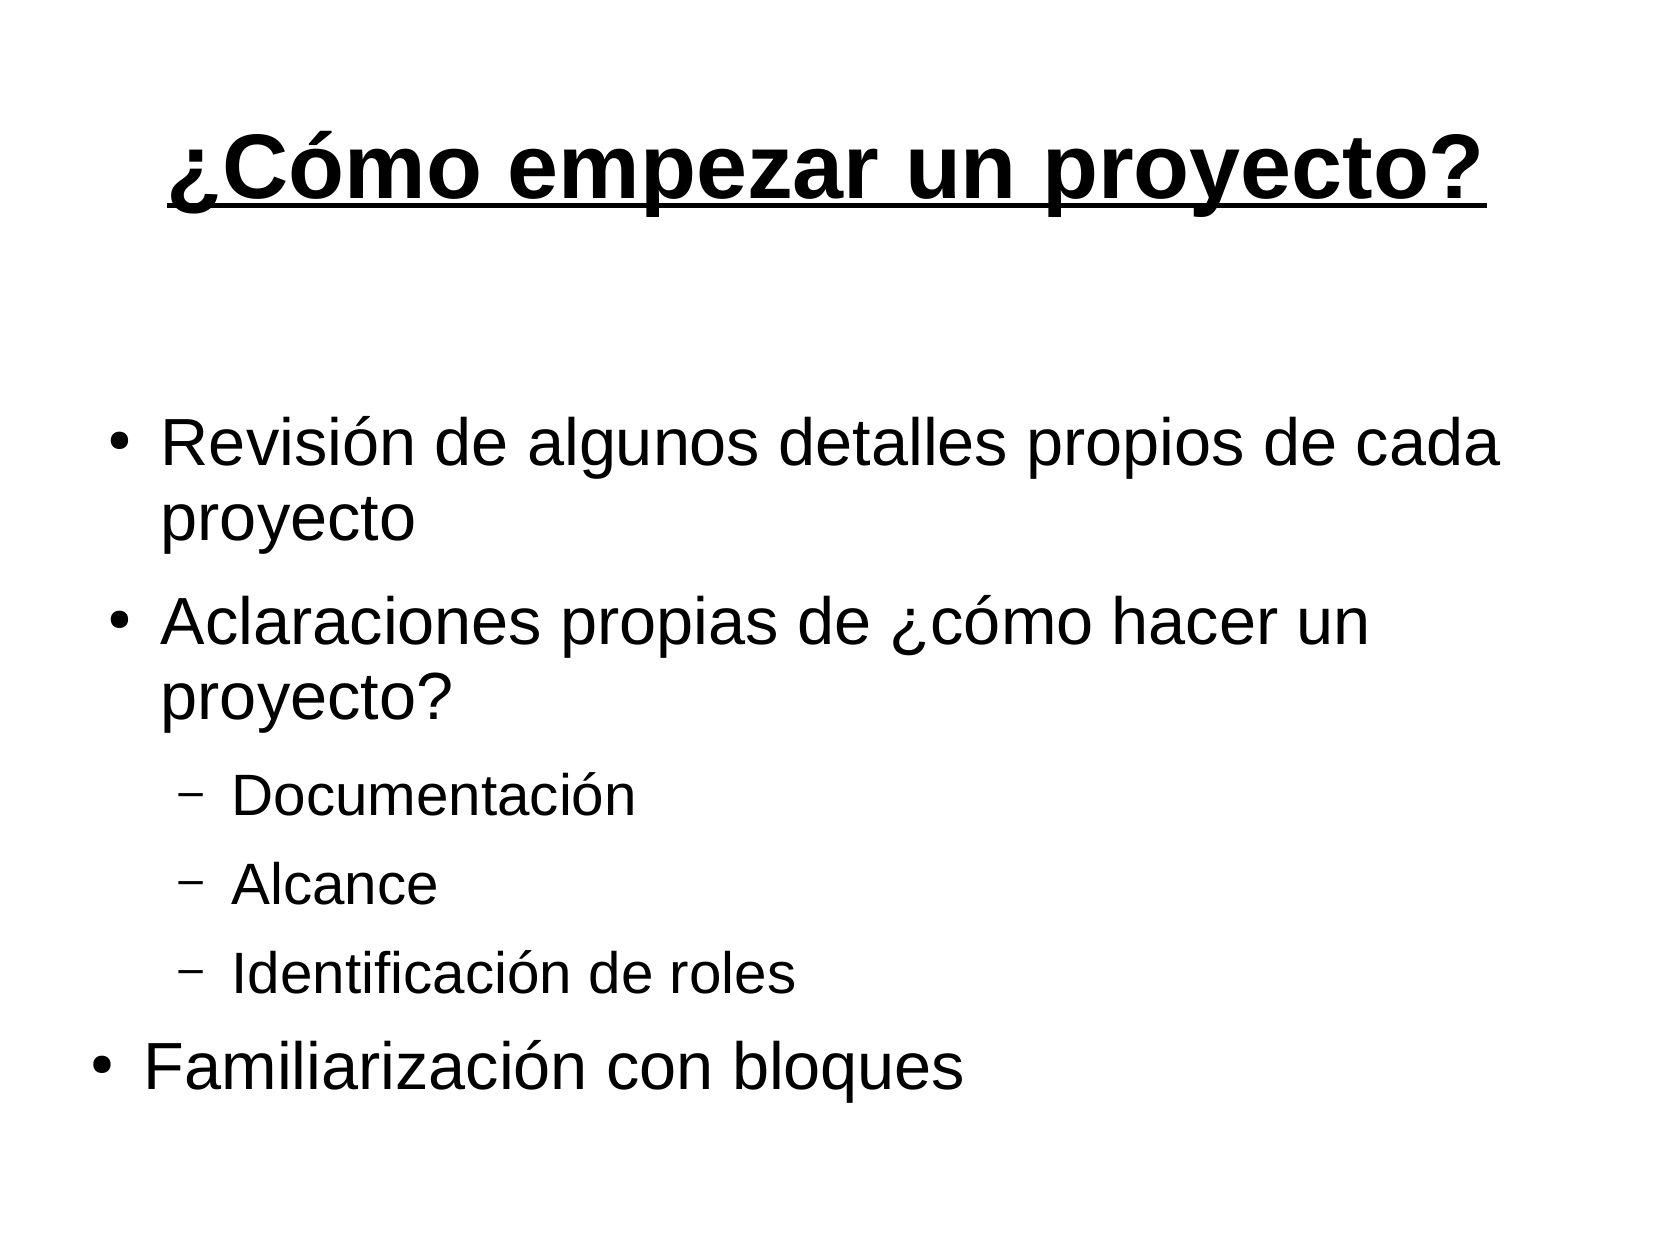

# ¿Cómo empezar un proyecto?
Revisión de algunos detalles propios de cada proyecto
Aclaraciones propias de ¿cómo hacer un proyecto?
Documentación
Alcance
Identificación de roles
 Familiarización con bloques